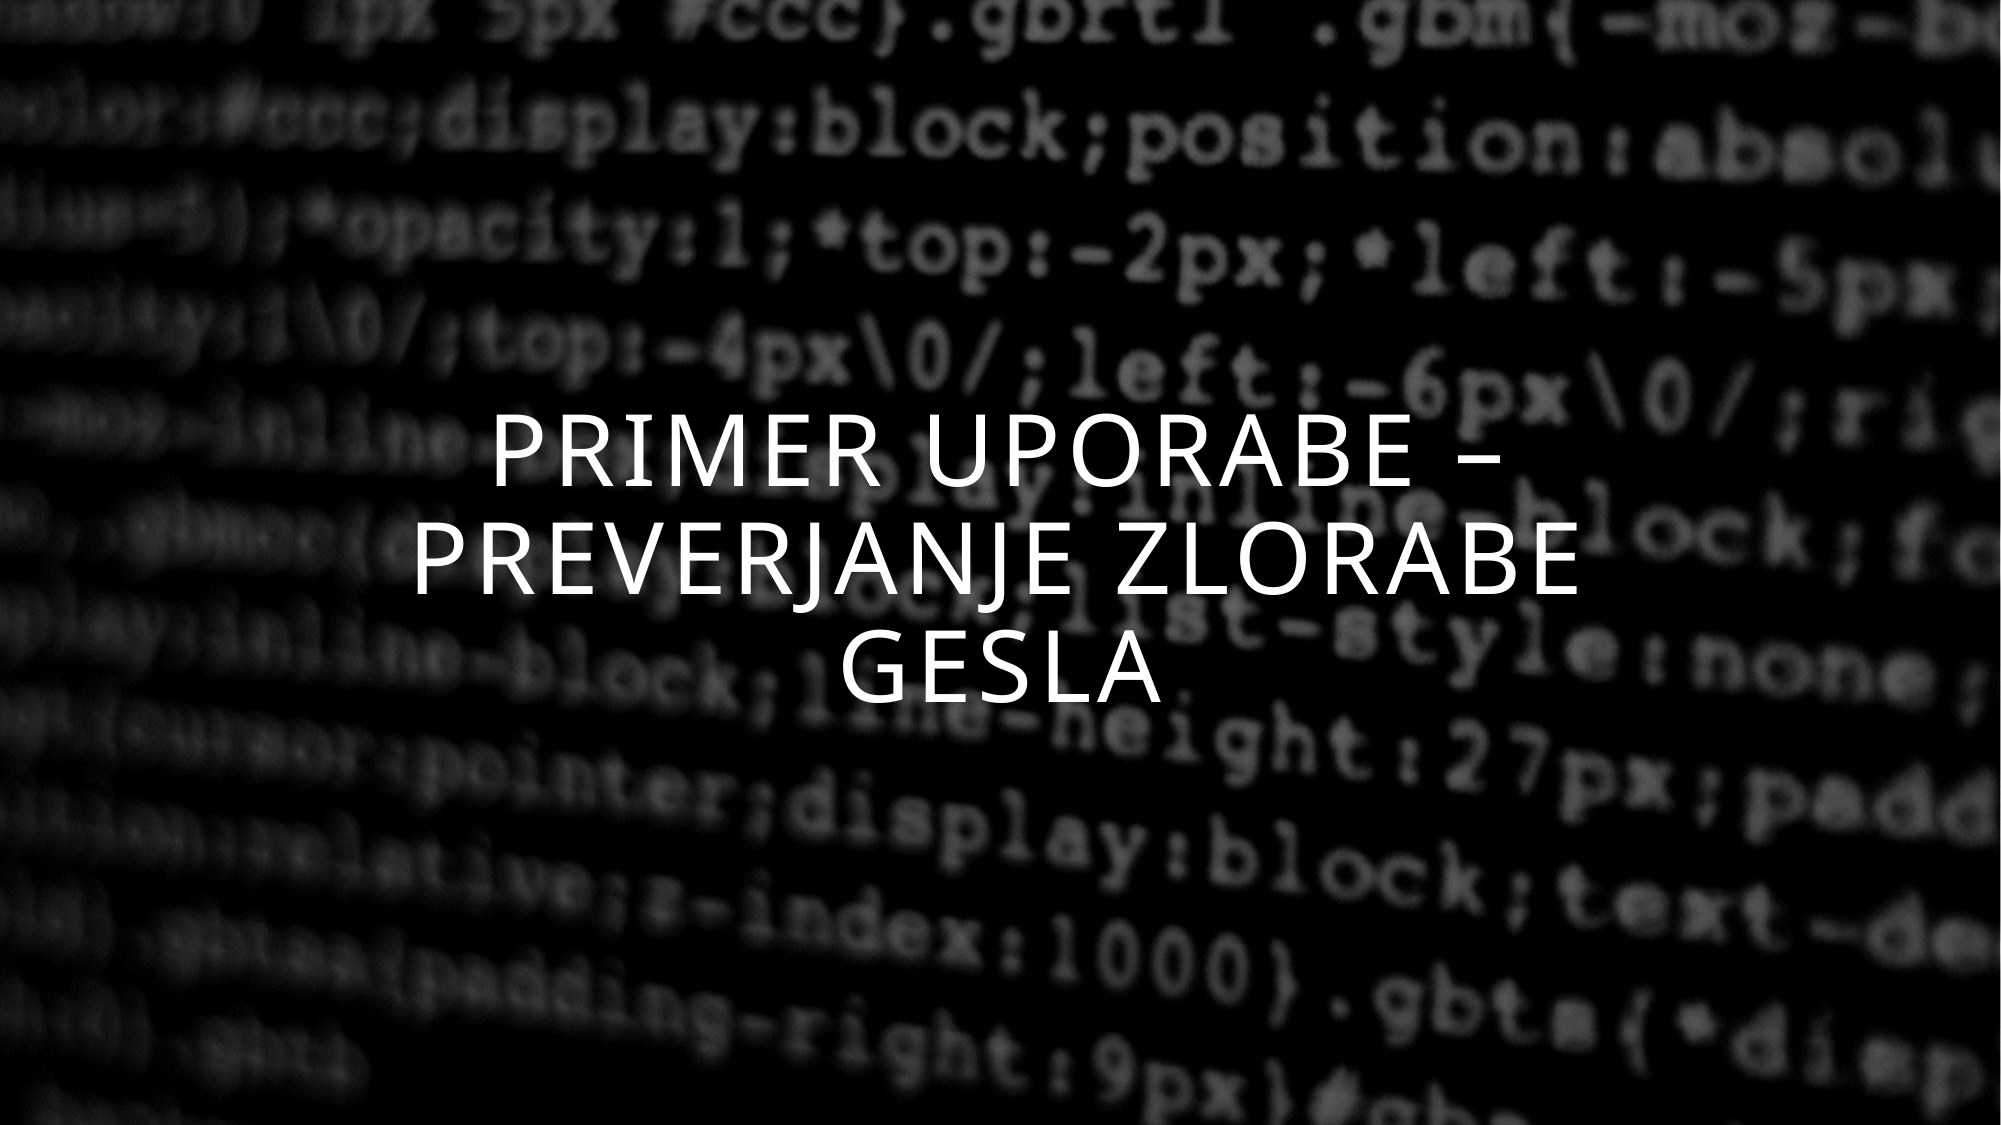

# Primer uporabe – Preverjanje zlorabe gesla